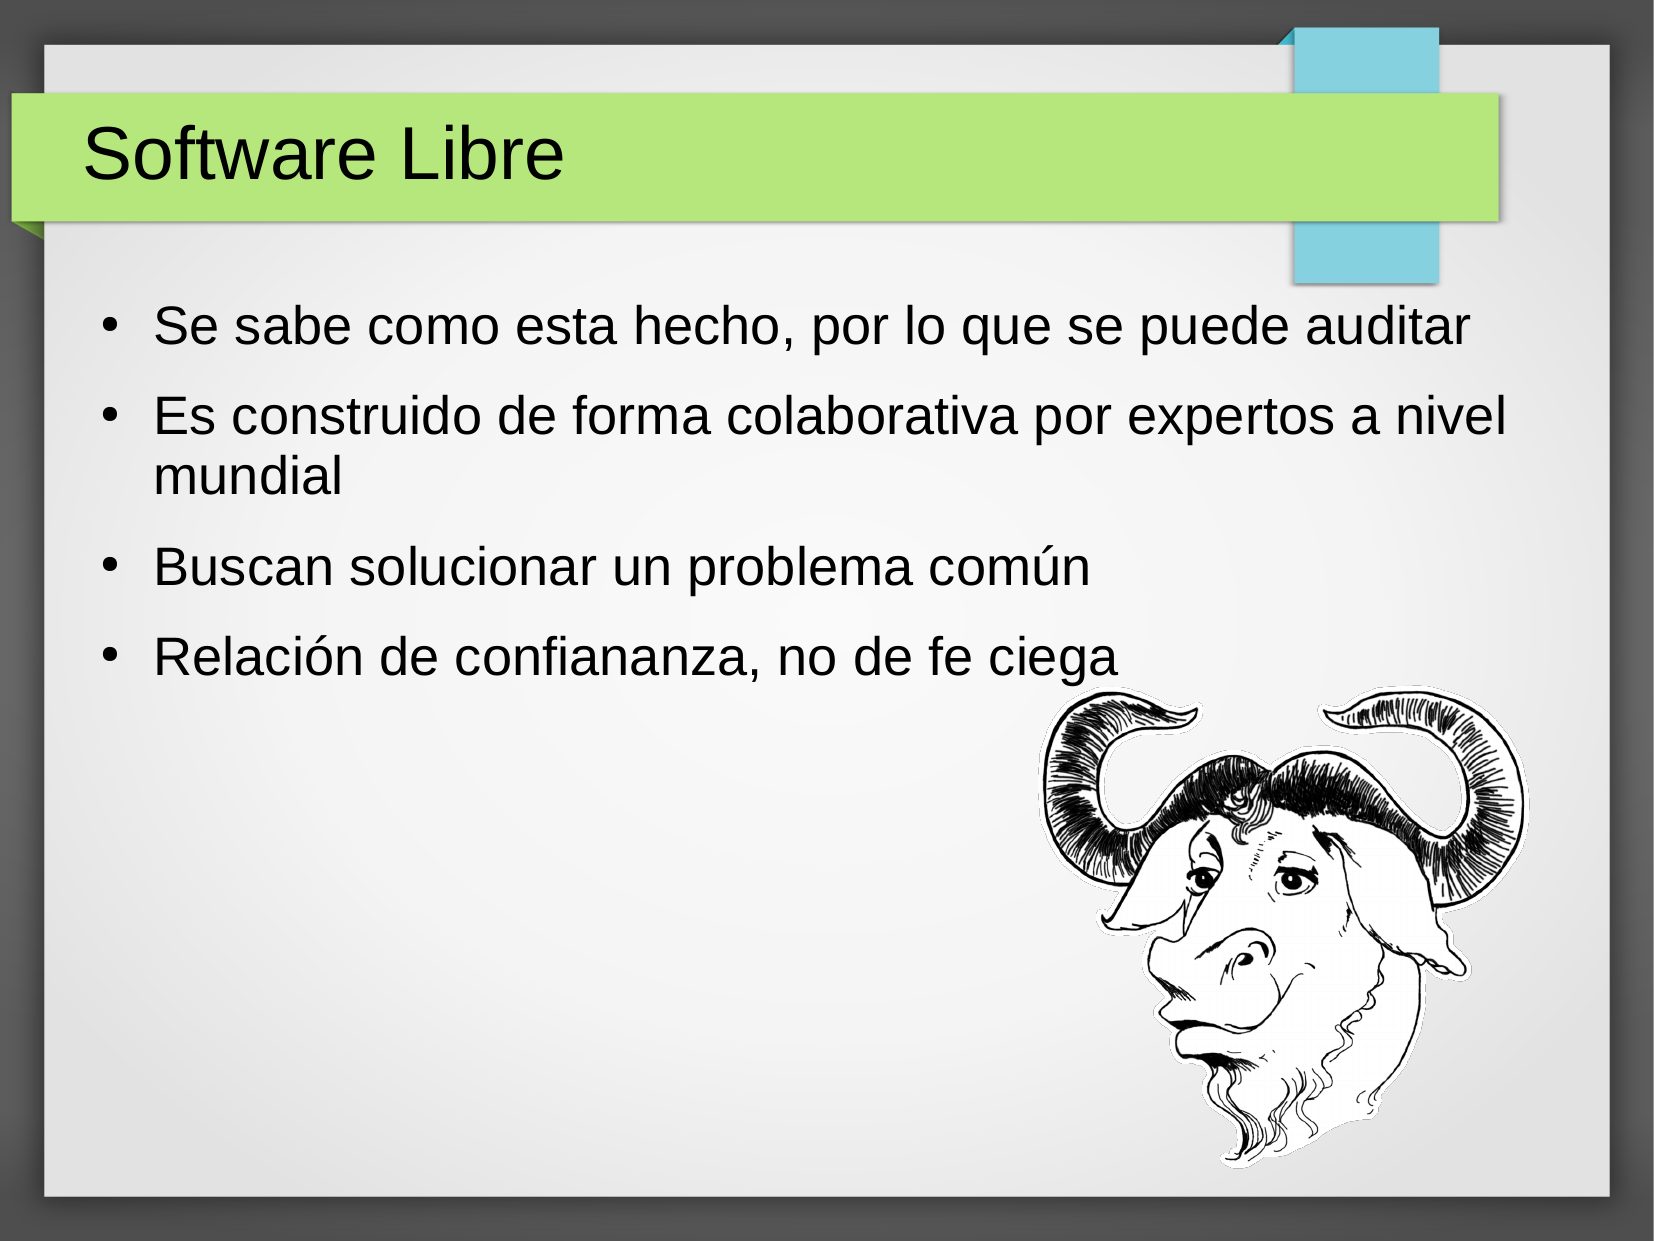

# Software Libre
Se sabe como esta hecho, por lo que se puede auditar
Es construido de forma colaborativa por expertos a nivel mundial
Buscan solucionar un problema común
Relación de confiananza, no de fe ciega